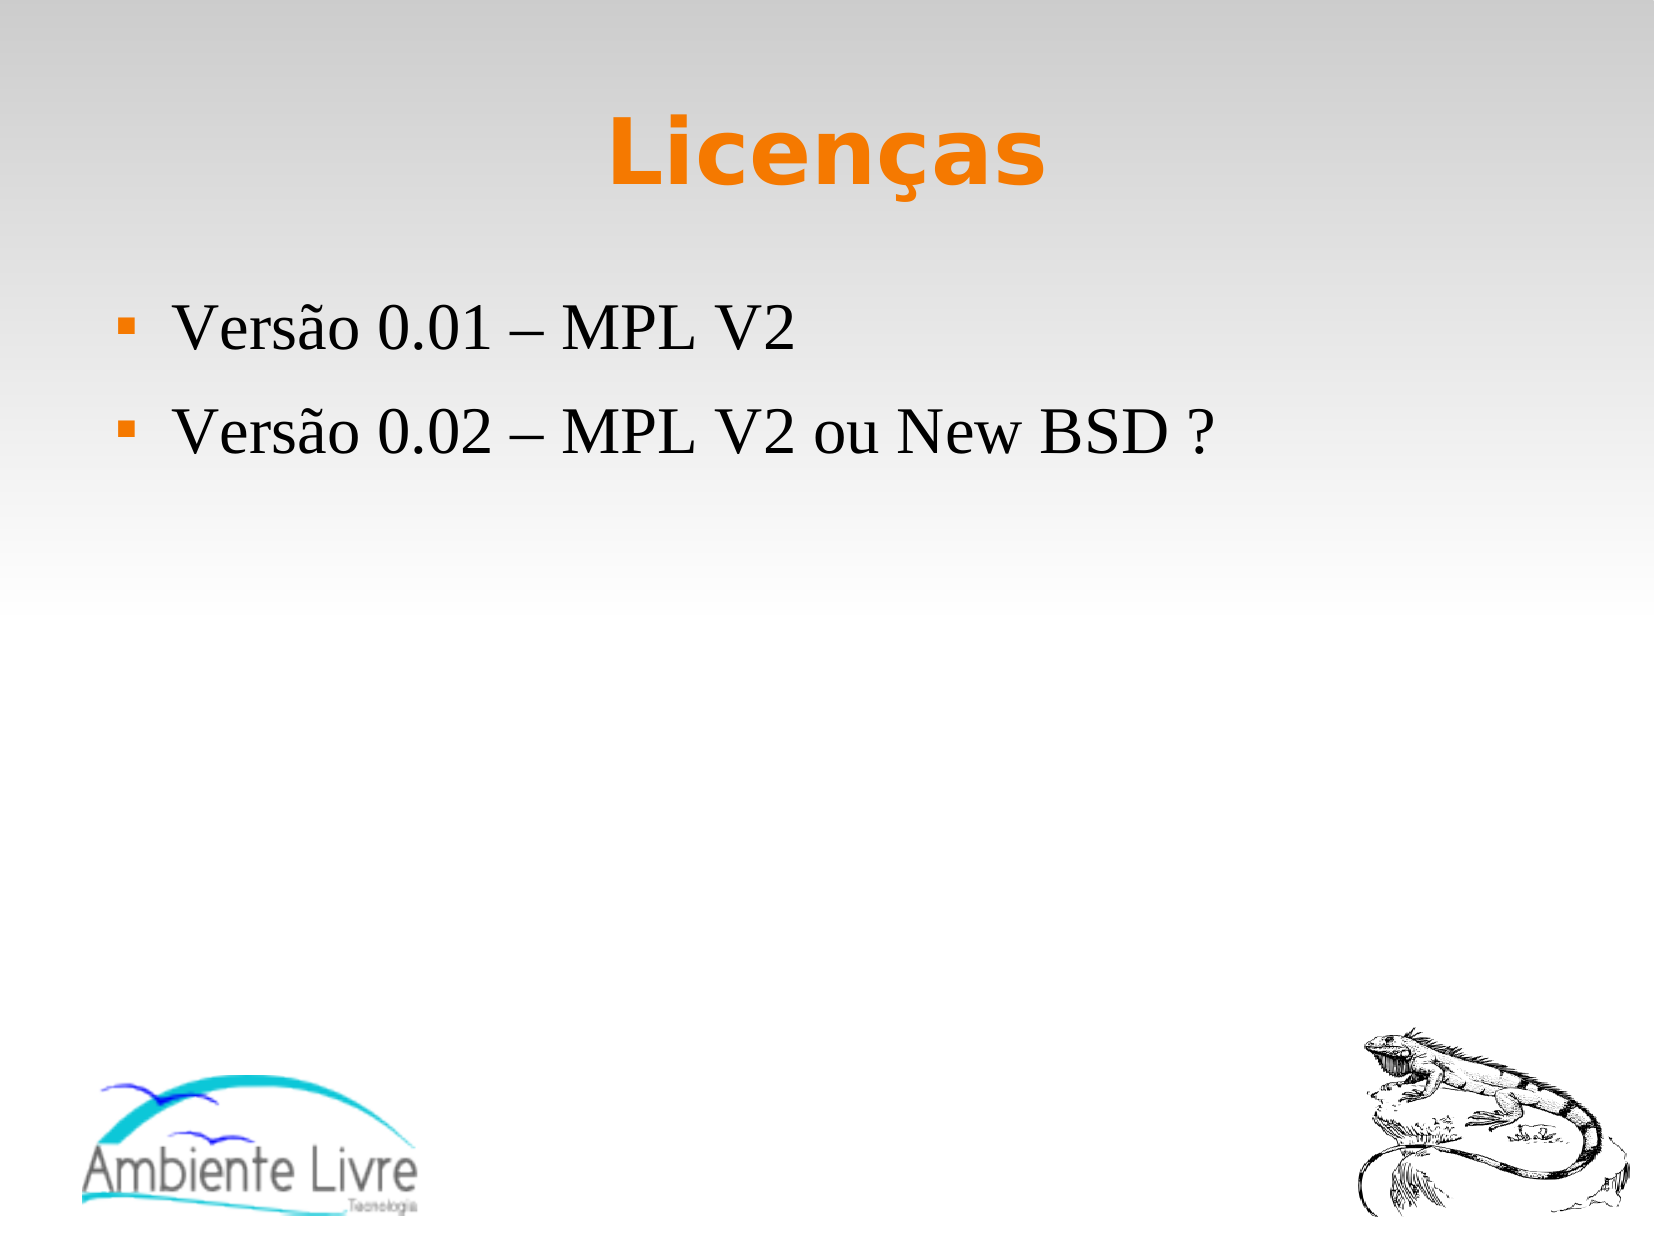

# Licenças
Versão 0.01 – MPL V2
Versão 0.02 – MPL V2 ou New BSD ?